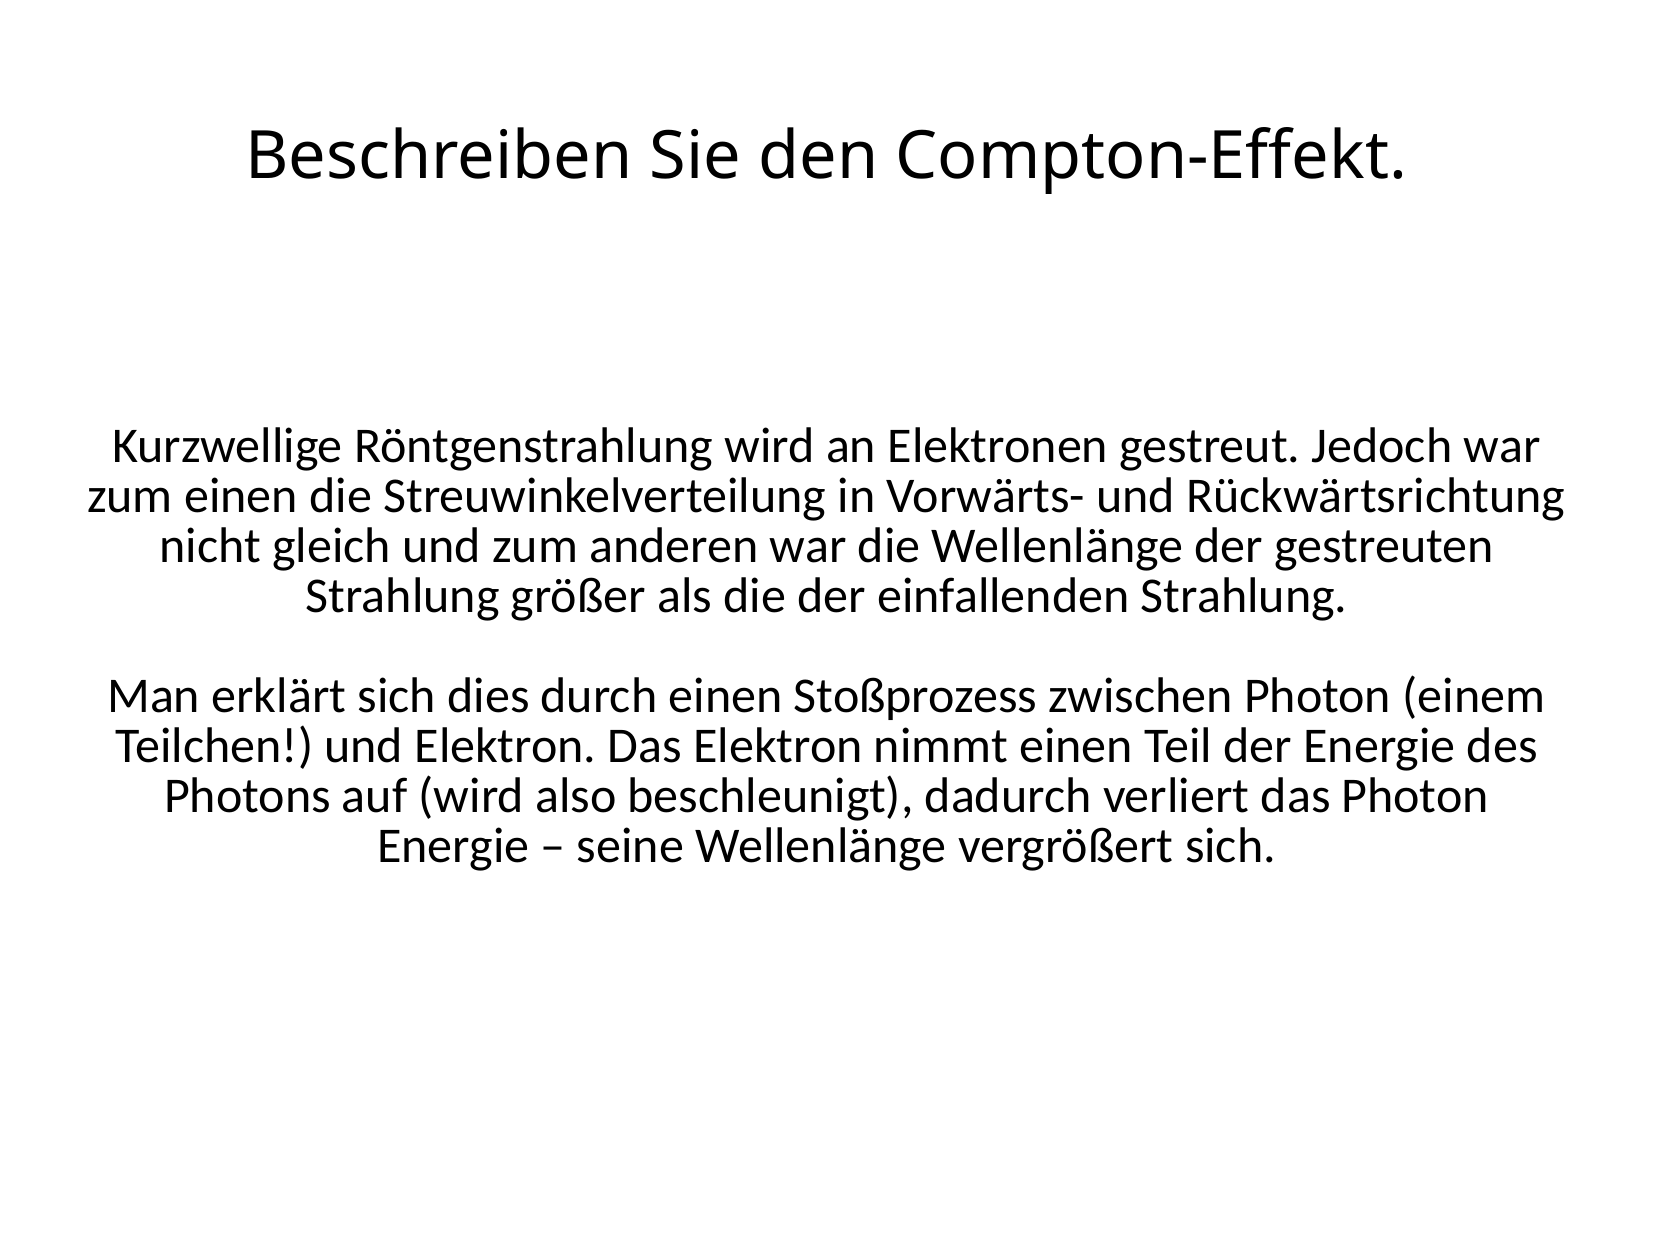

# Beschreiben Sie den Compton-Effekt.
Kurzwellige Röntgenstrahlung wird an Elektronen gestreut. Jedoch war zum einen die Streuwinkelverteilung in Vorwärts- und Rückwärtsrichtung nicht gleich und zum anderen war die Wellenlänge der gestreuten Strahlung größer als die der einfallenden Strahlung.
Man erklärt sich dies durch einen Stoßprozess zwischen Photon (einem Teilchen!) und Elektron. Das Elektron nimmt einen Teil der Energie des Photons auf (wird also beschleunigt), dadurch verliert das Photon Energie – seine Wellenlänge vergrößert sich.